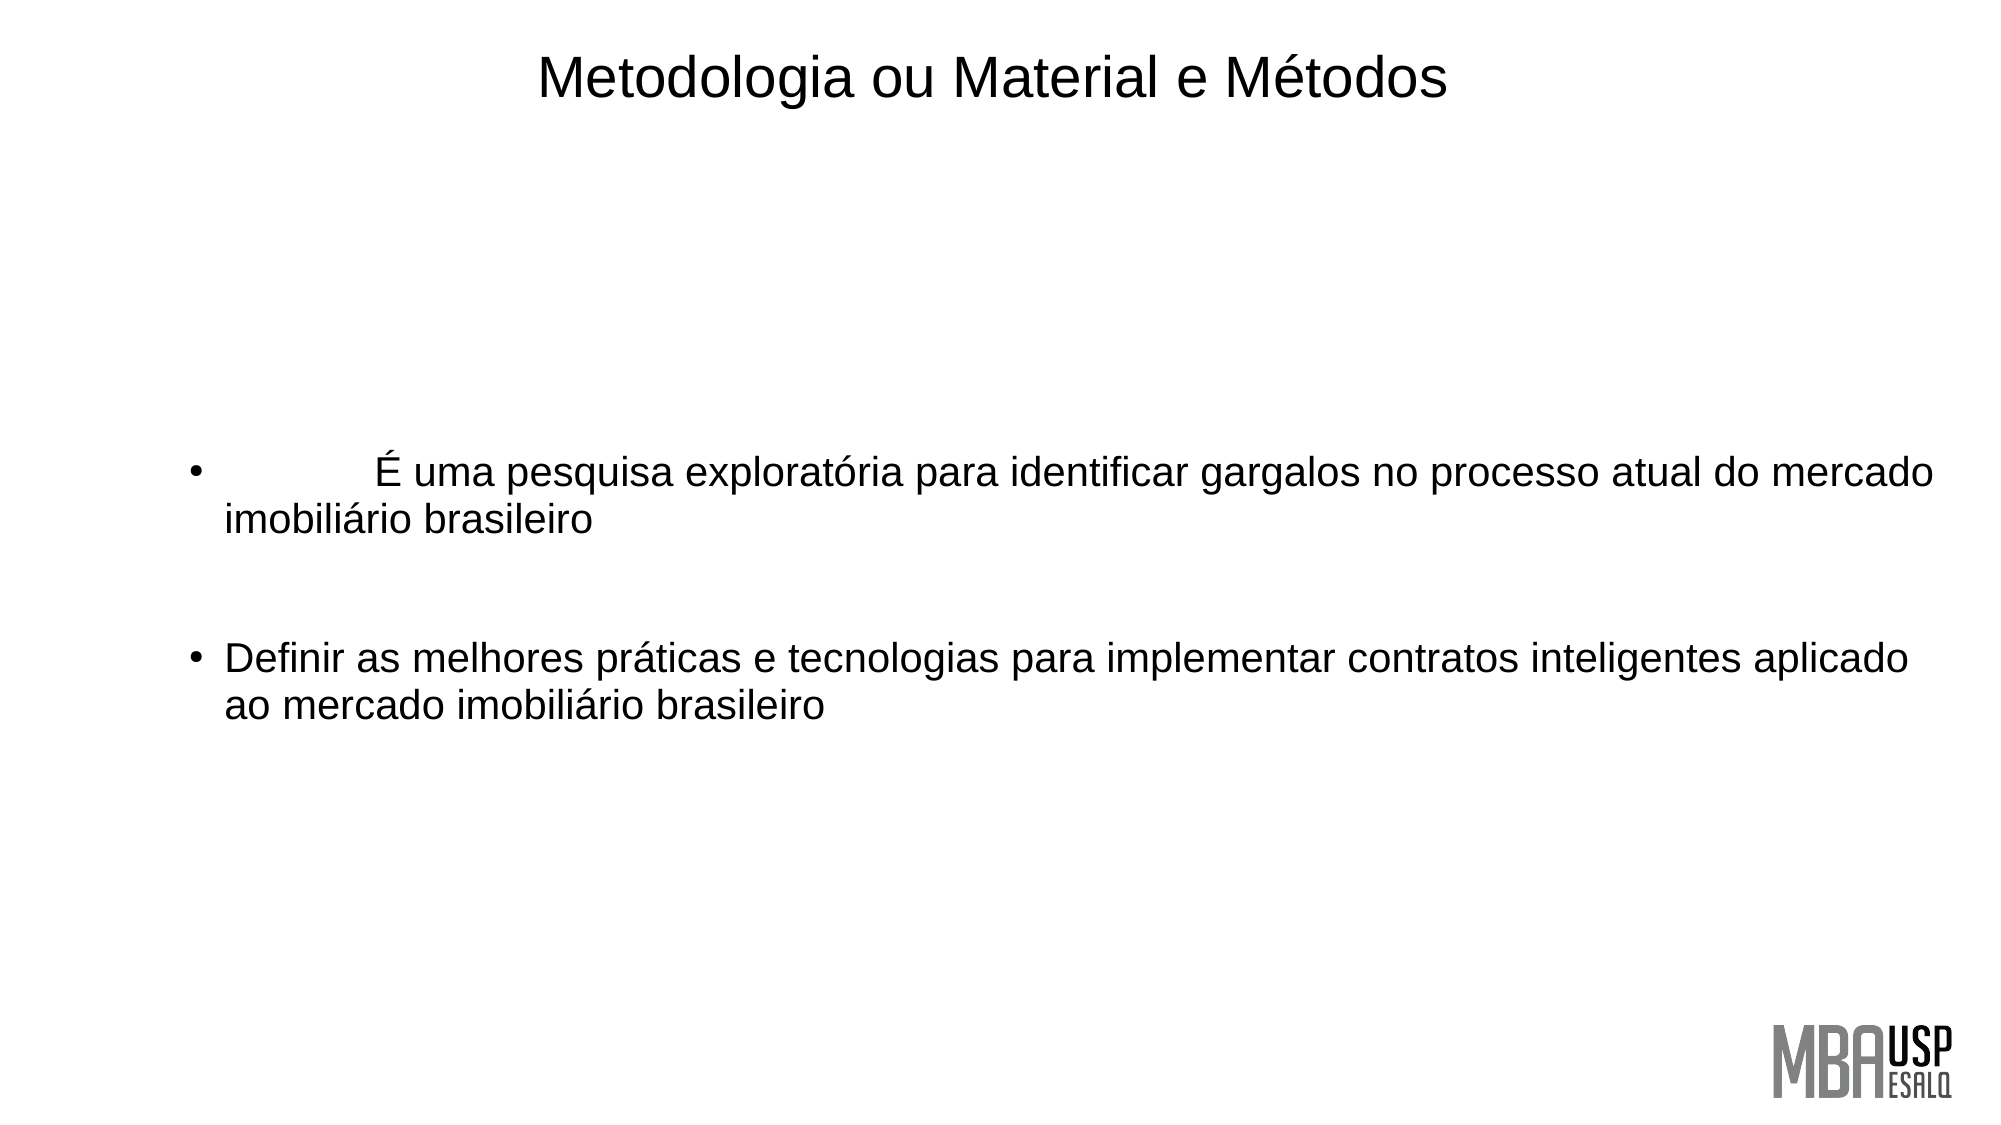

Metodologia ou Material e Métodos
	É uma pesquisa exploratória para identificar gargalos no processo atual do mercado imobiliário brasileiro
Definir as melhores práticas e tecnologias para implementar contratos inteligentes aplicado ao mercado imobiliário brasileiro